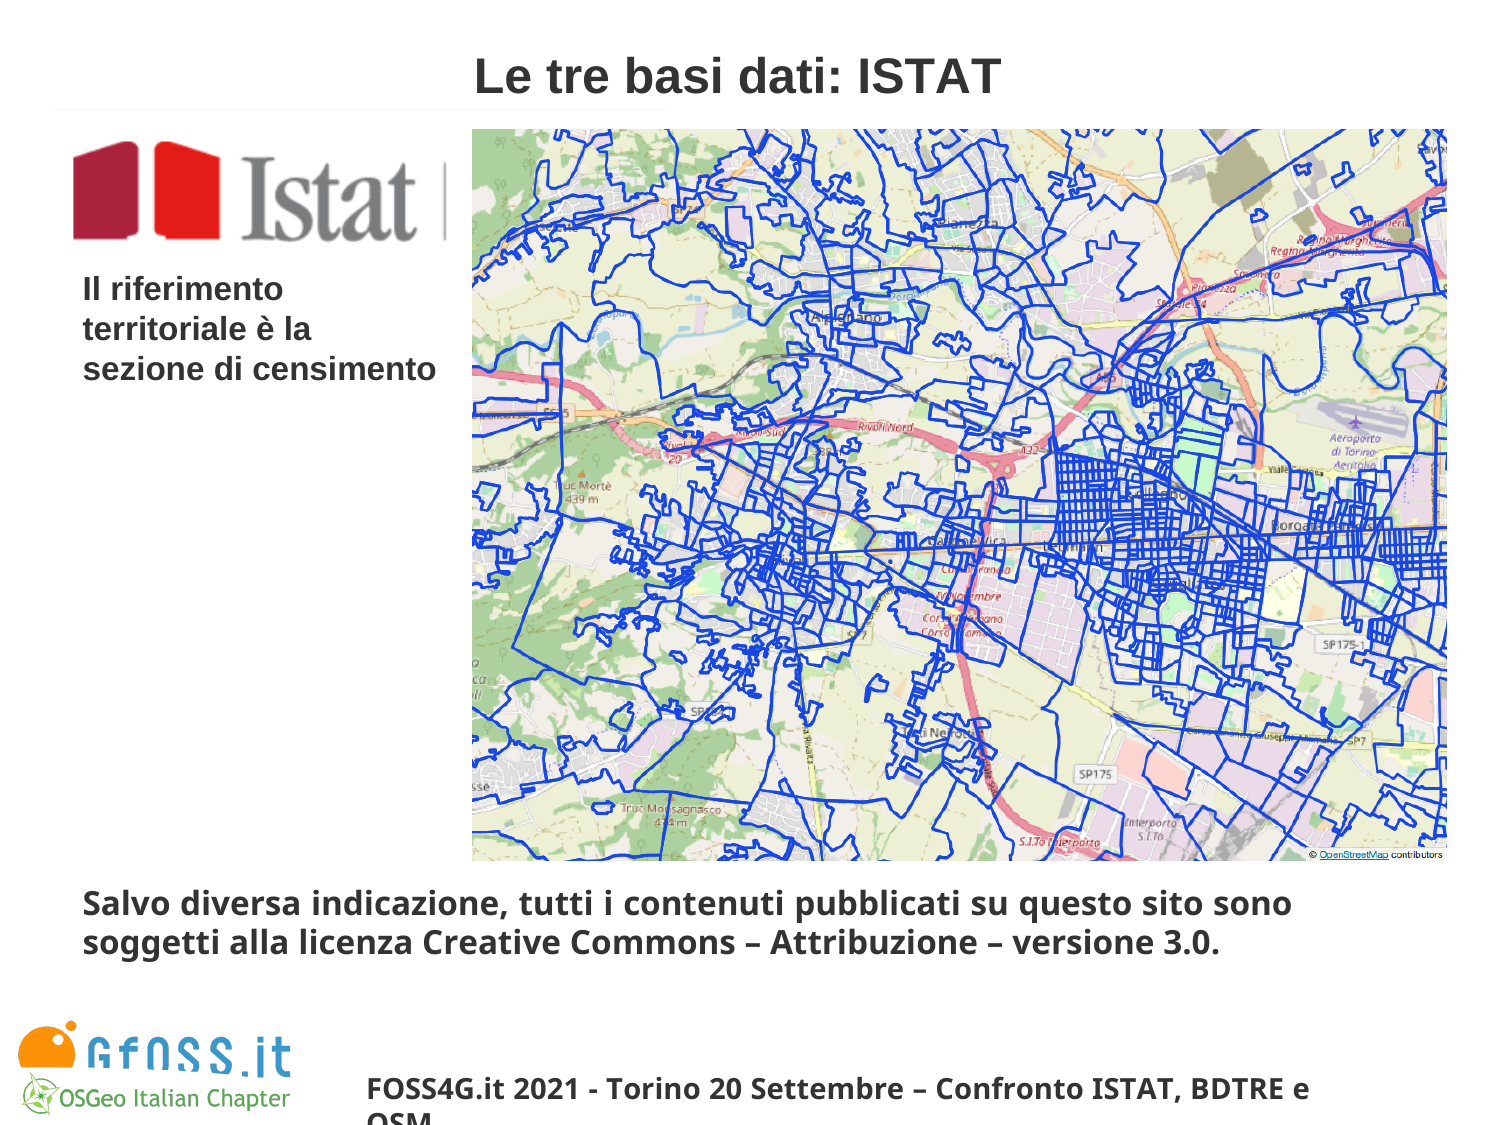

Le tre basi dati: ISTAT
Il riferimento
territoriale è la
sezione di censimento
Salvo diversa indicazione, tutti i contenuti pubblicati su questo sito sono soggetti alla licenza Creative Commons – Attribuzione – versione 3.0.